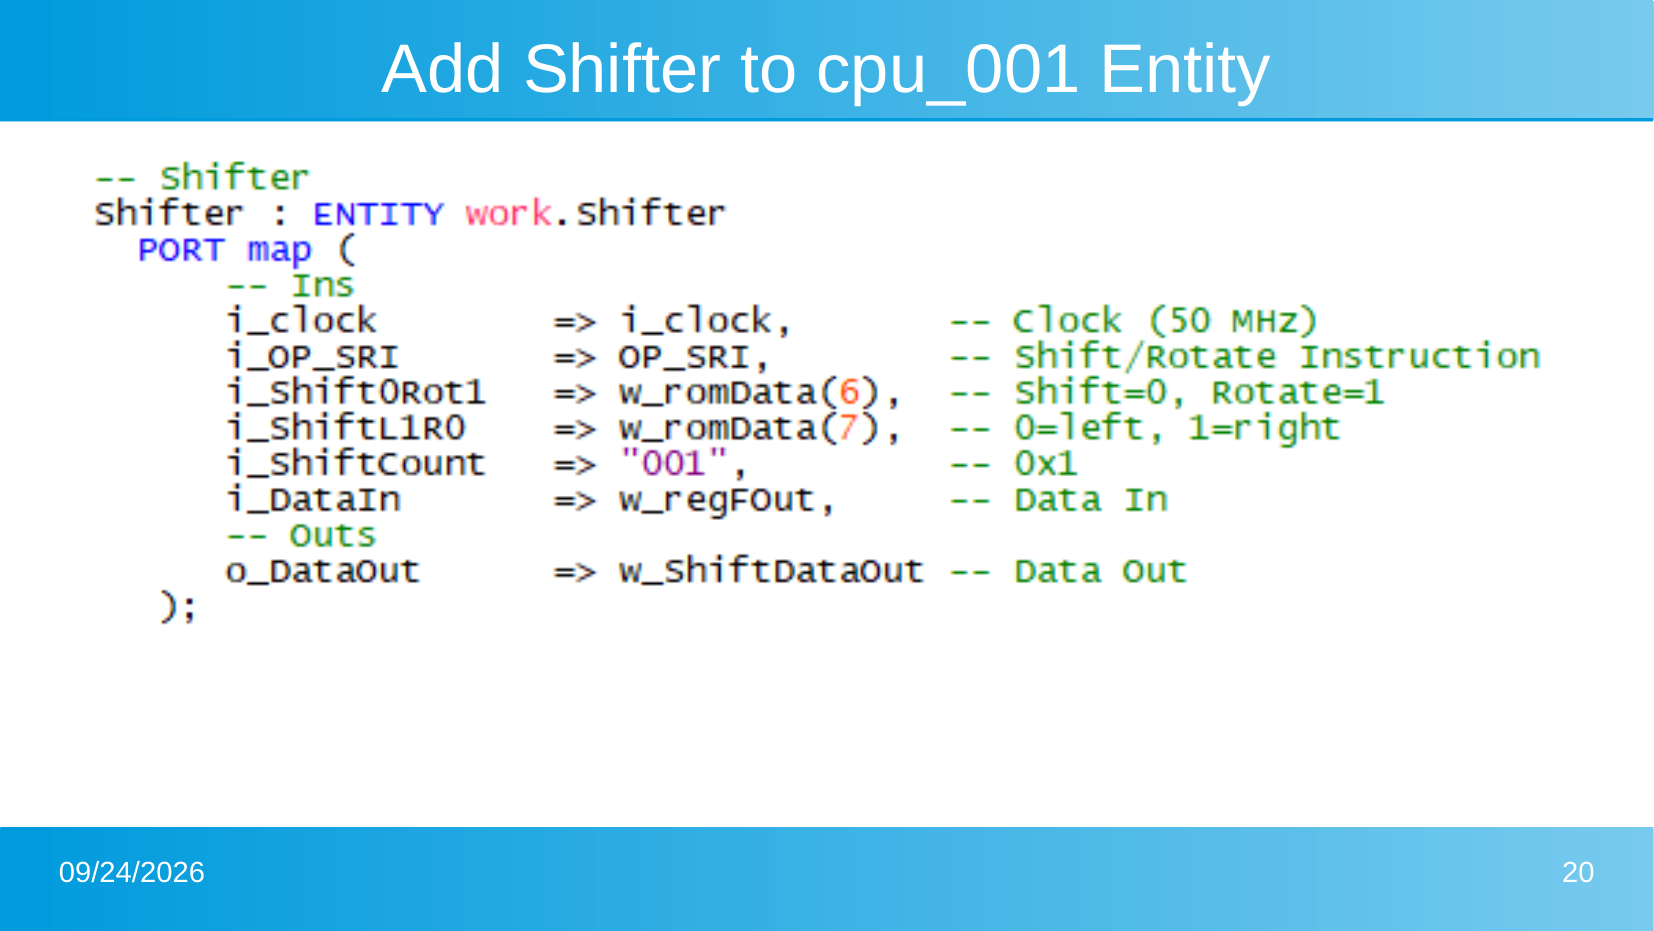

# Add Shifter to cpu_001 Entity
20